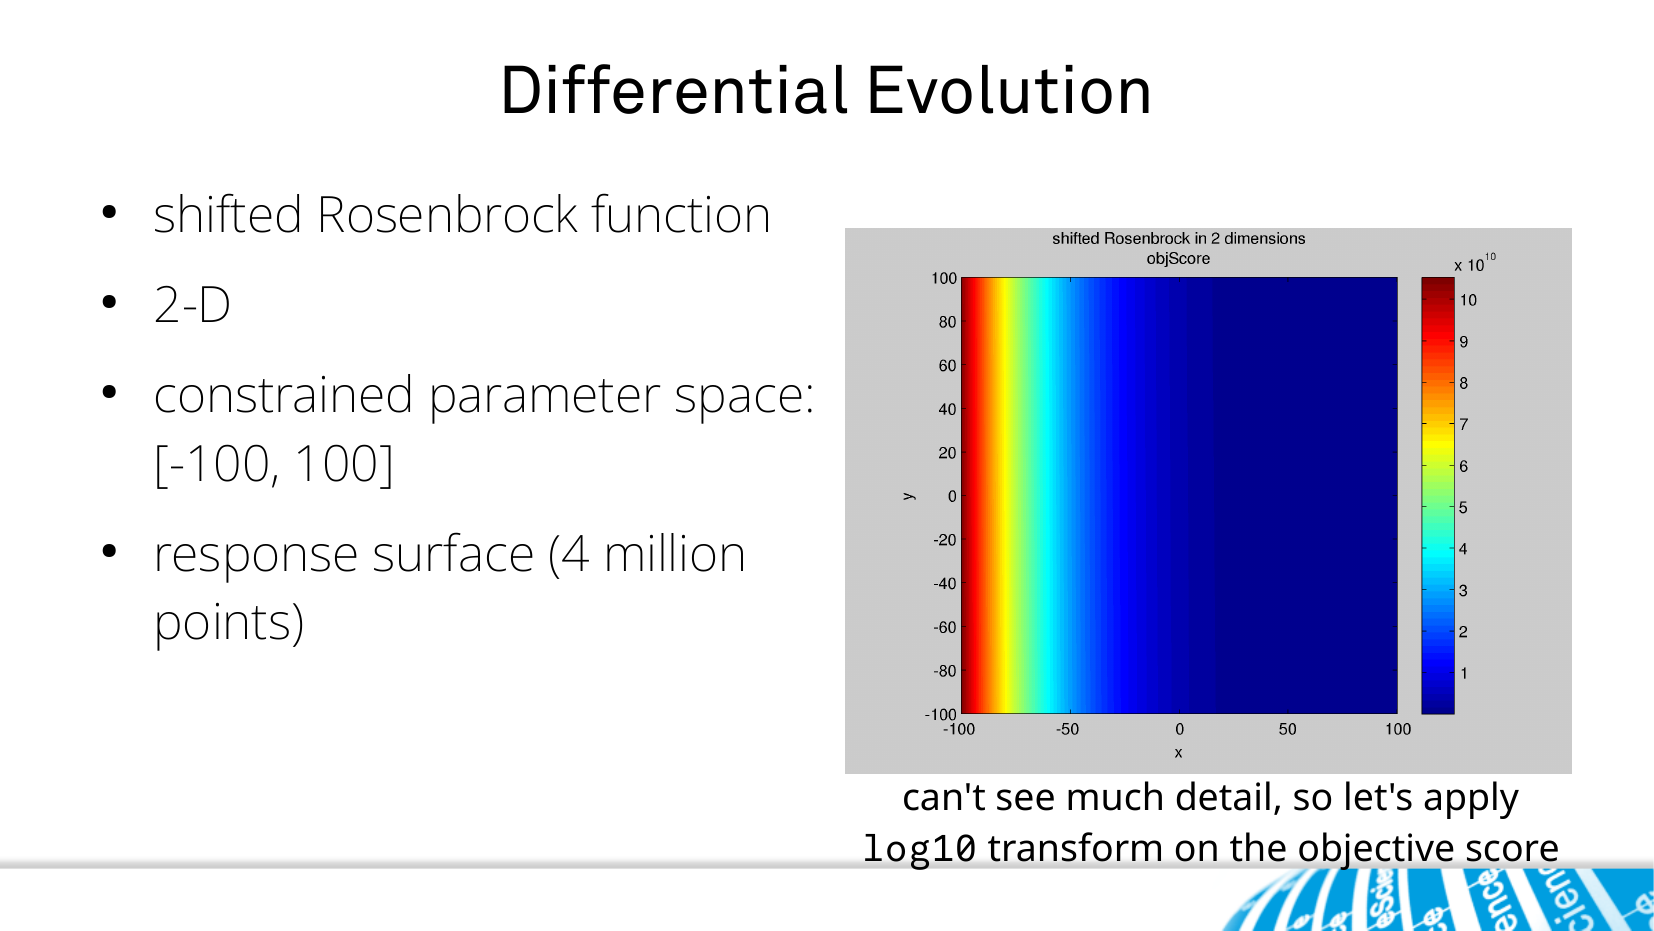

# Differential Evolution
shifted Rosenbrock function
2-D
constrained parameter space: [-100, 100]
response surface (4 million points)
can't see much detail, so let's apply log10 transform on the objective score